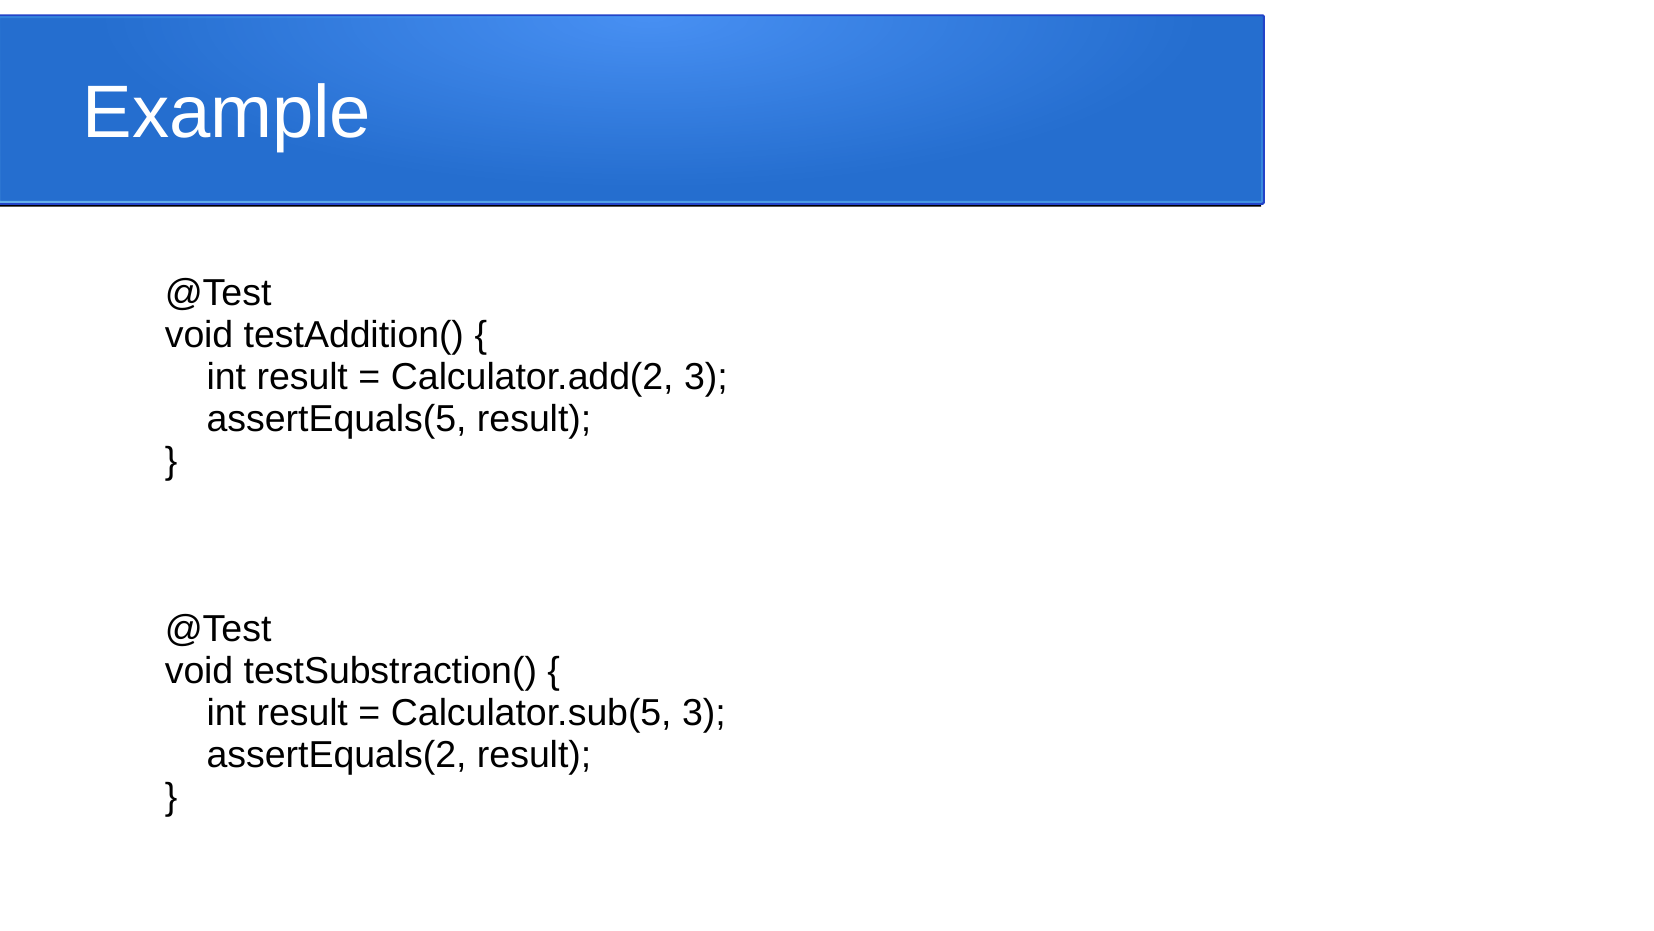

# Example
@Test
void testAddition() {
 int result = Calculator.add(2, 3);
 assertEquals(5, result);
}
@Test
void testSubstraction() {
 int result = Calculator.sub(5, 3);
 assertEquals(2, result);
}